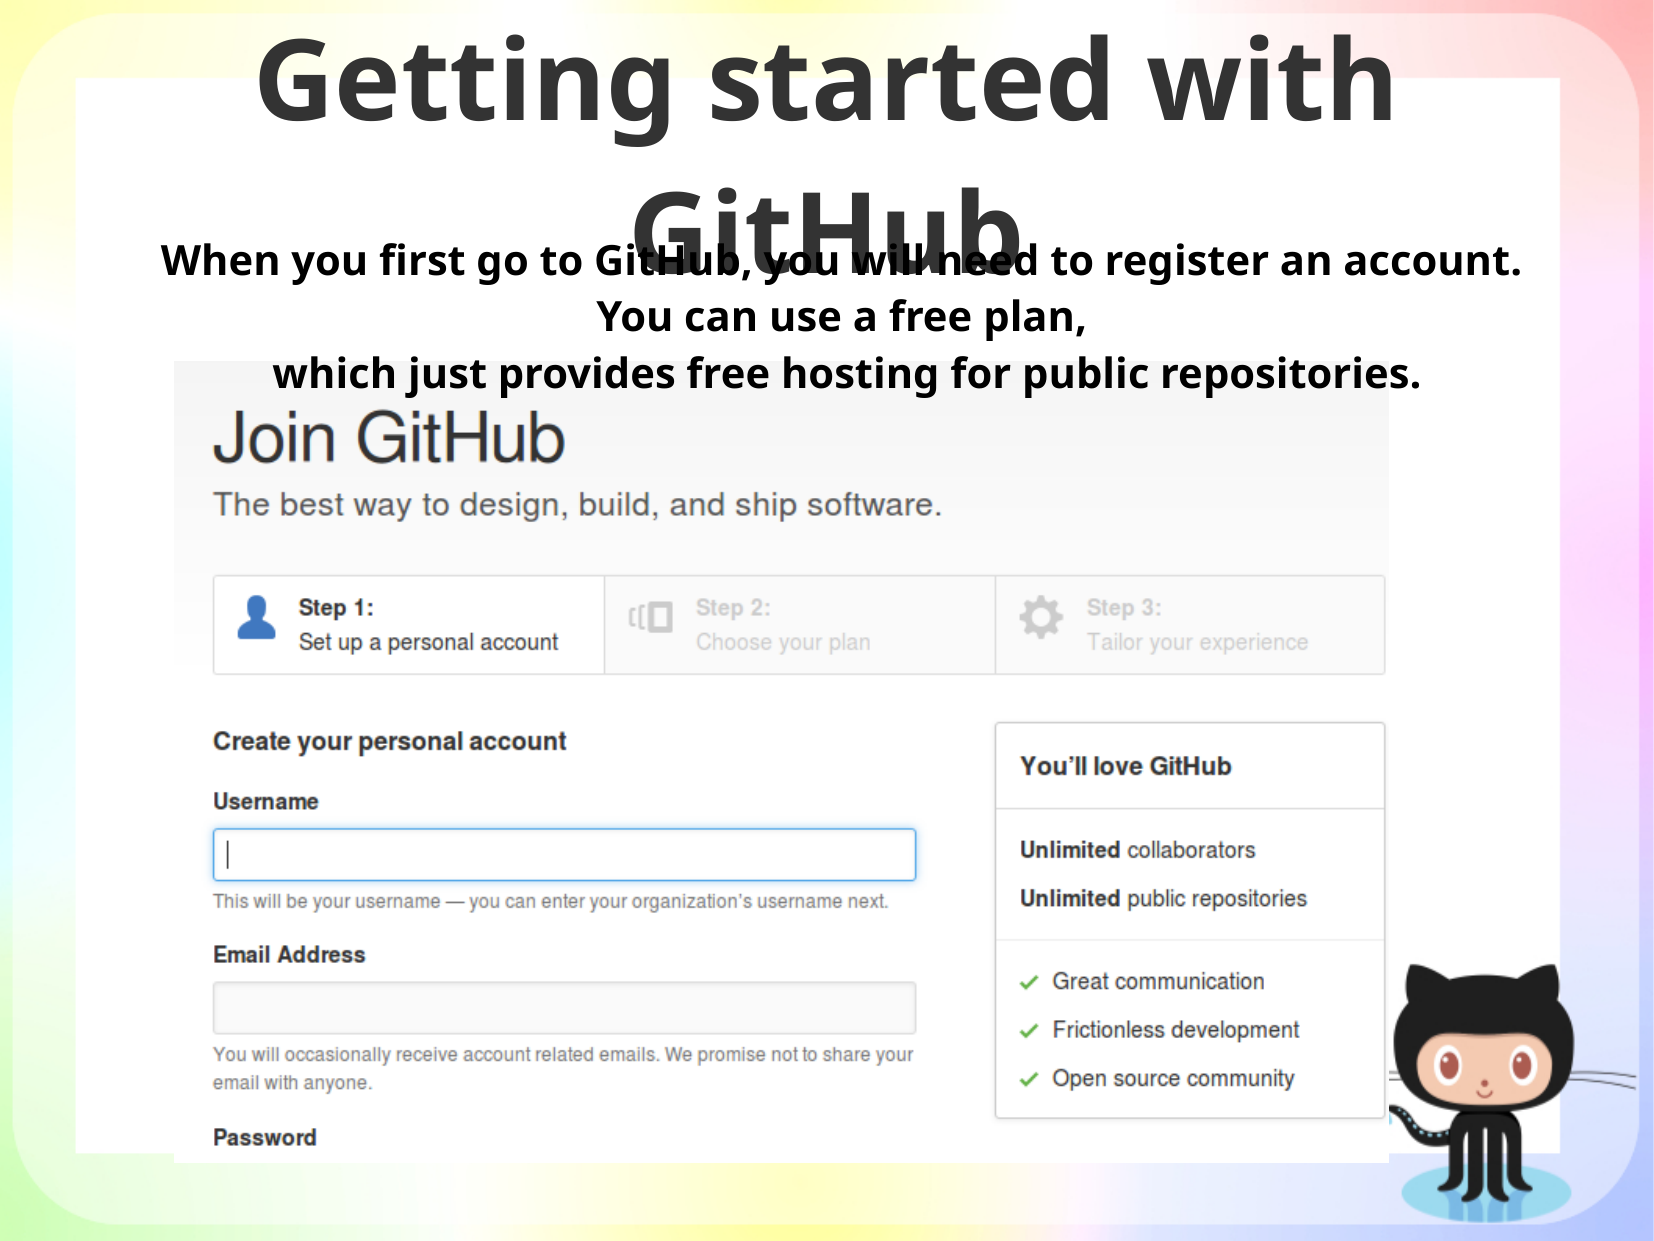

# Getting started with GitHub
When you first go to GitHub, you will need to register an account.
You can use a free plan,
which just provides free hosting for public repositories.